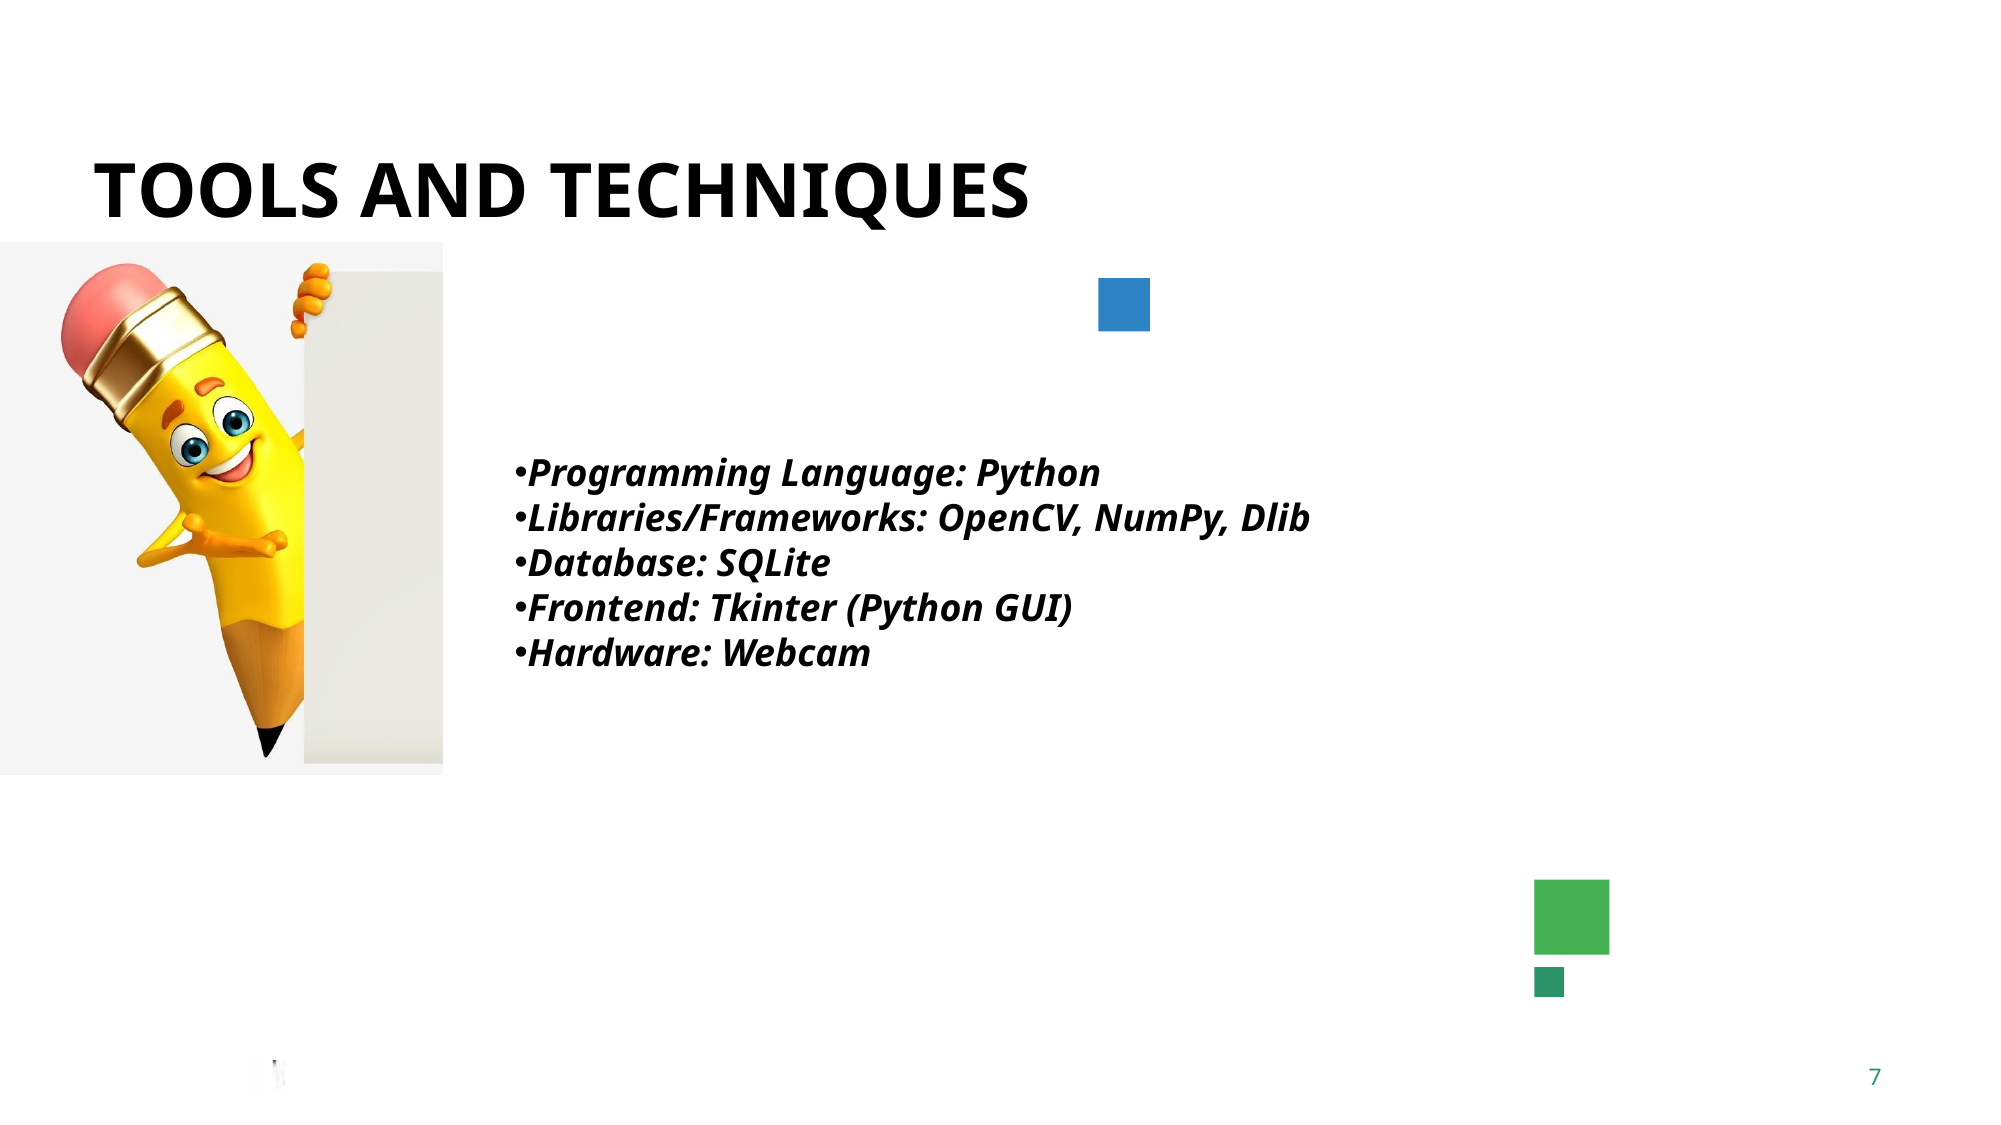

# TOOLS AND TECHNIQUES
Programming Language: Python
Libraries/Frameworks: OpenCV, NumPy, Dlib
Database: SQLite
Frontend: Tkinter (Python GUI)
Hardware: Webcam